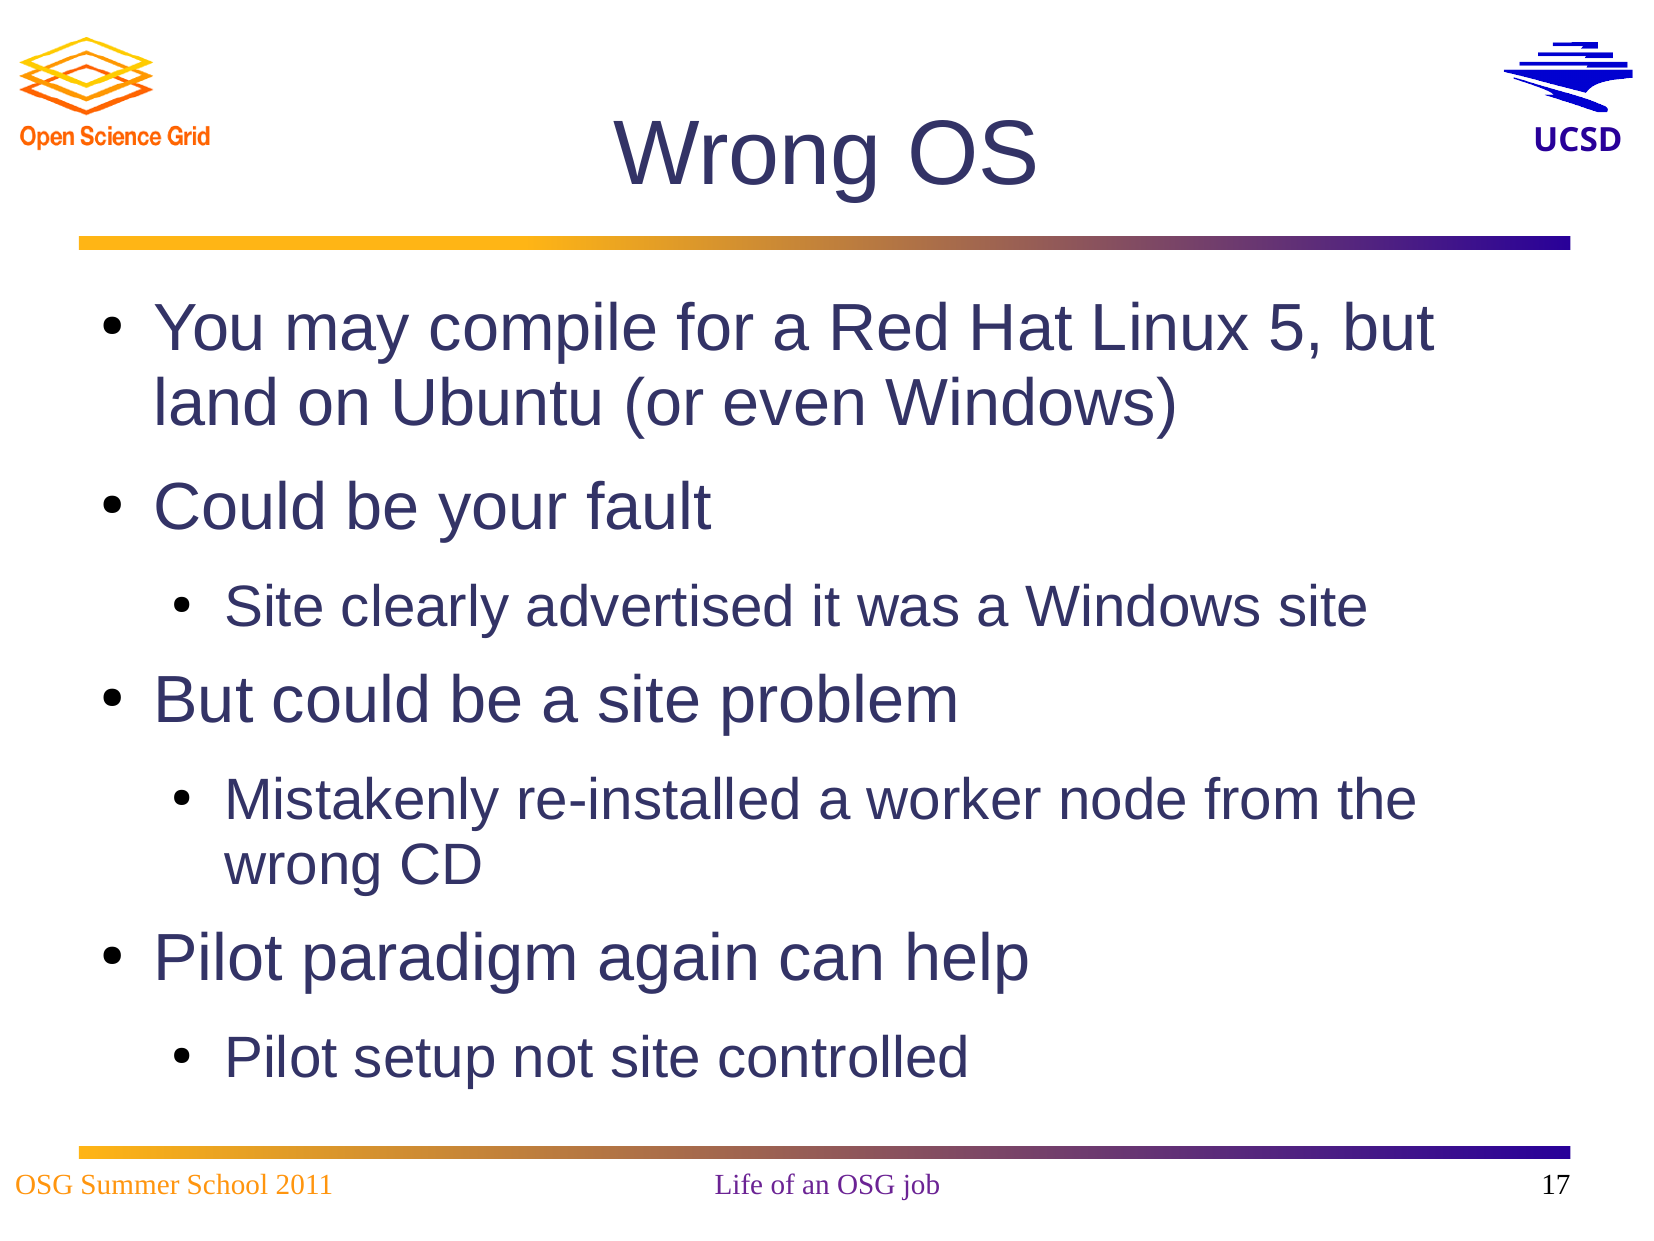

# Wrong OS
You may compile for a Red Hat Linux 5, but land on Ubuntu (or even Windows)
Could be your fault
Site clearly advertised it was a Windows site
But could be a site problem
Mistakenly re-installed a worker node from the wrong CD
Pilot paradigm again can help
Pilot setup not site controlled
OSG Summer School 2011
Life of an OSG job
17